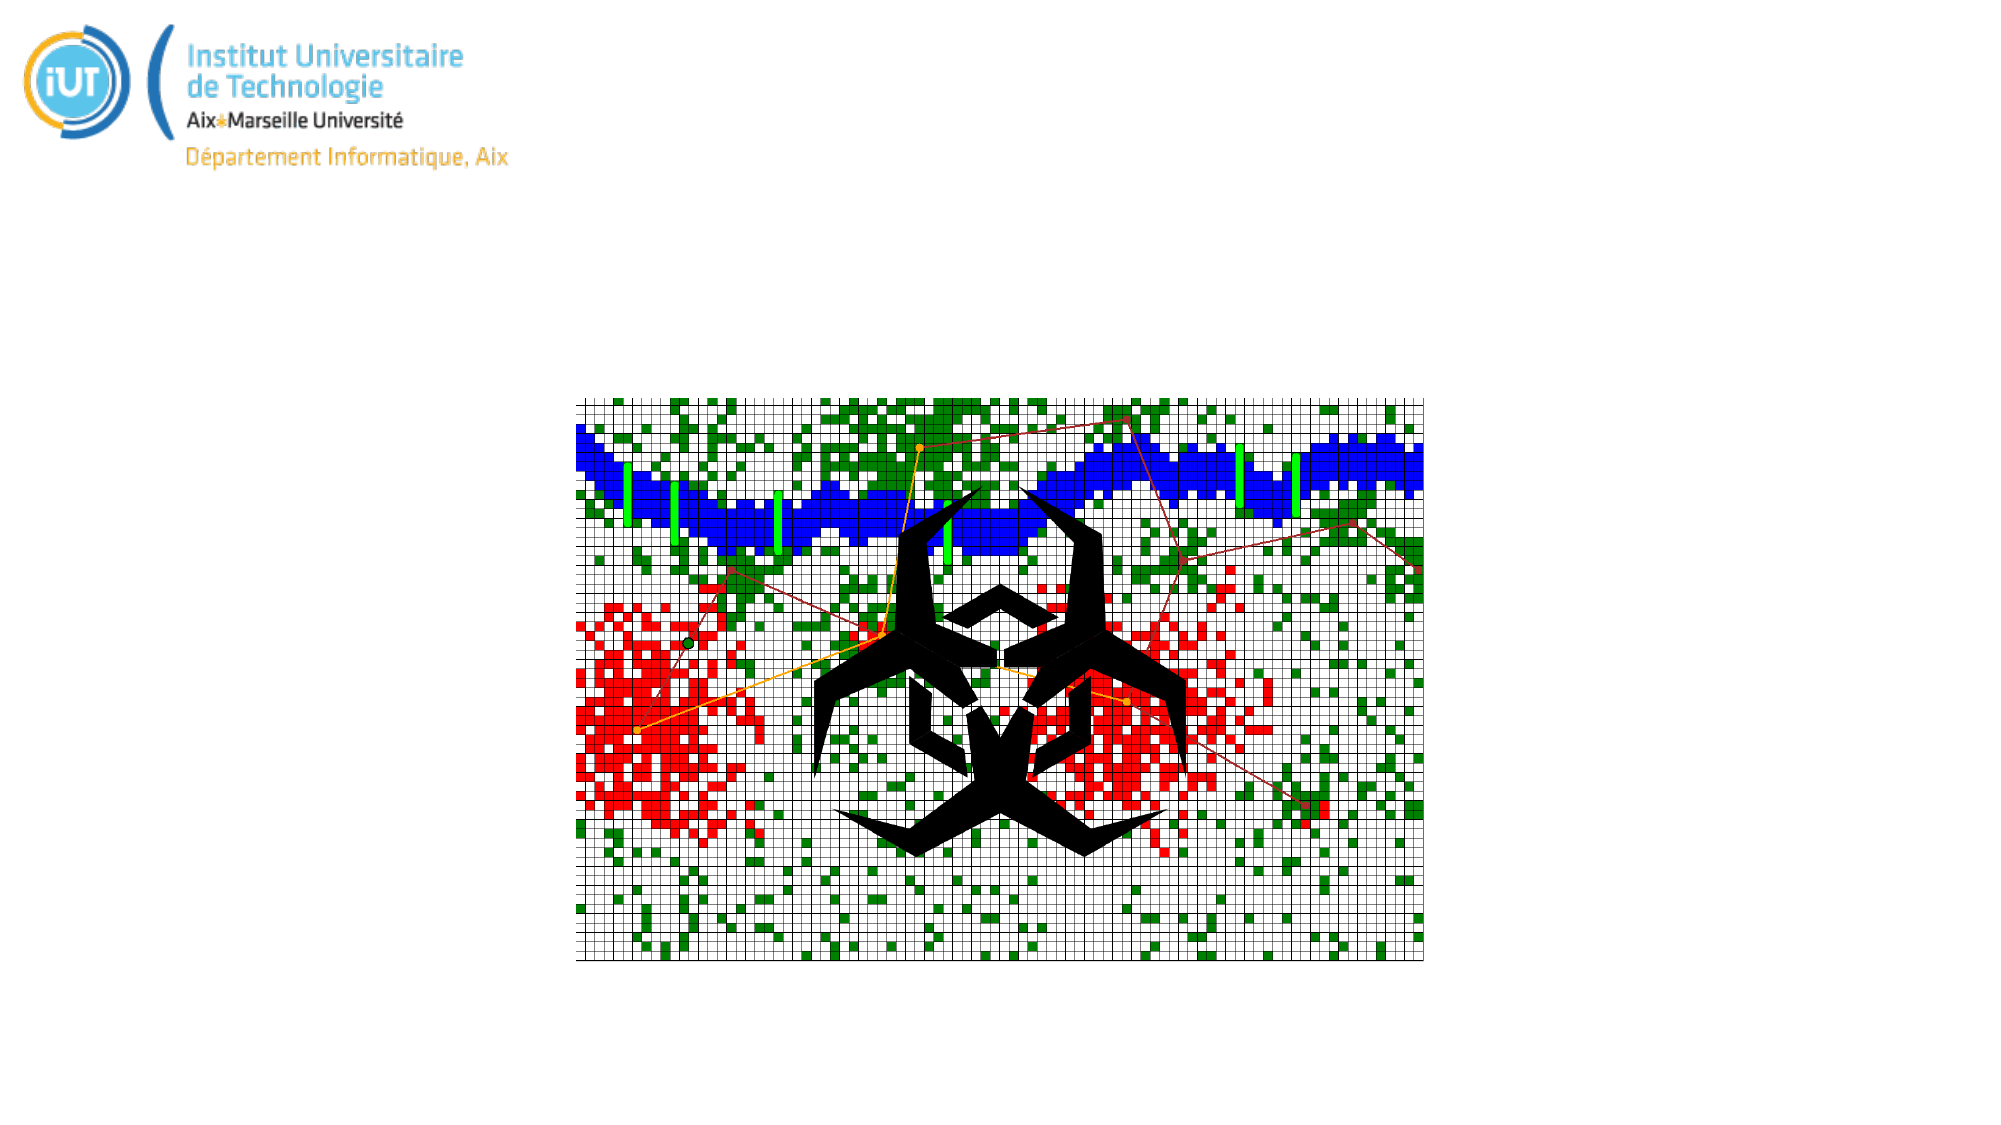

Module 3202C
Modélisation mathématique
Automates cellulaires
Nicolas MEYNIEL, Damien PIEDANNA, Axel PISANI, Aurélien ROBINEAU													 Mercredi 7 novembre 2018
Groupe 3B – 2nd année